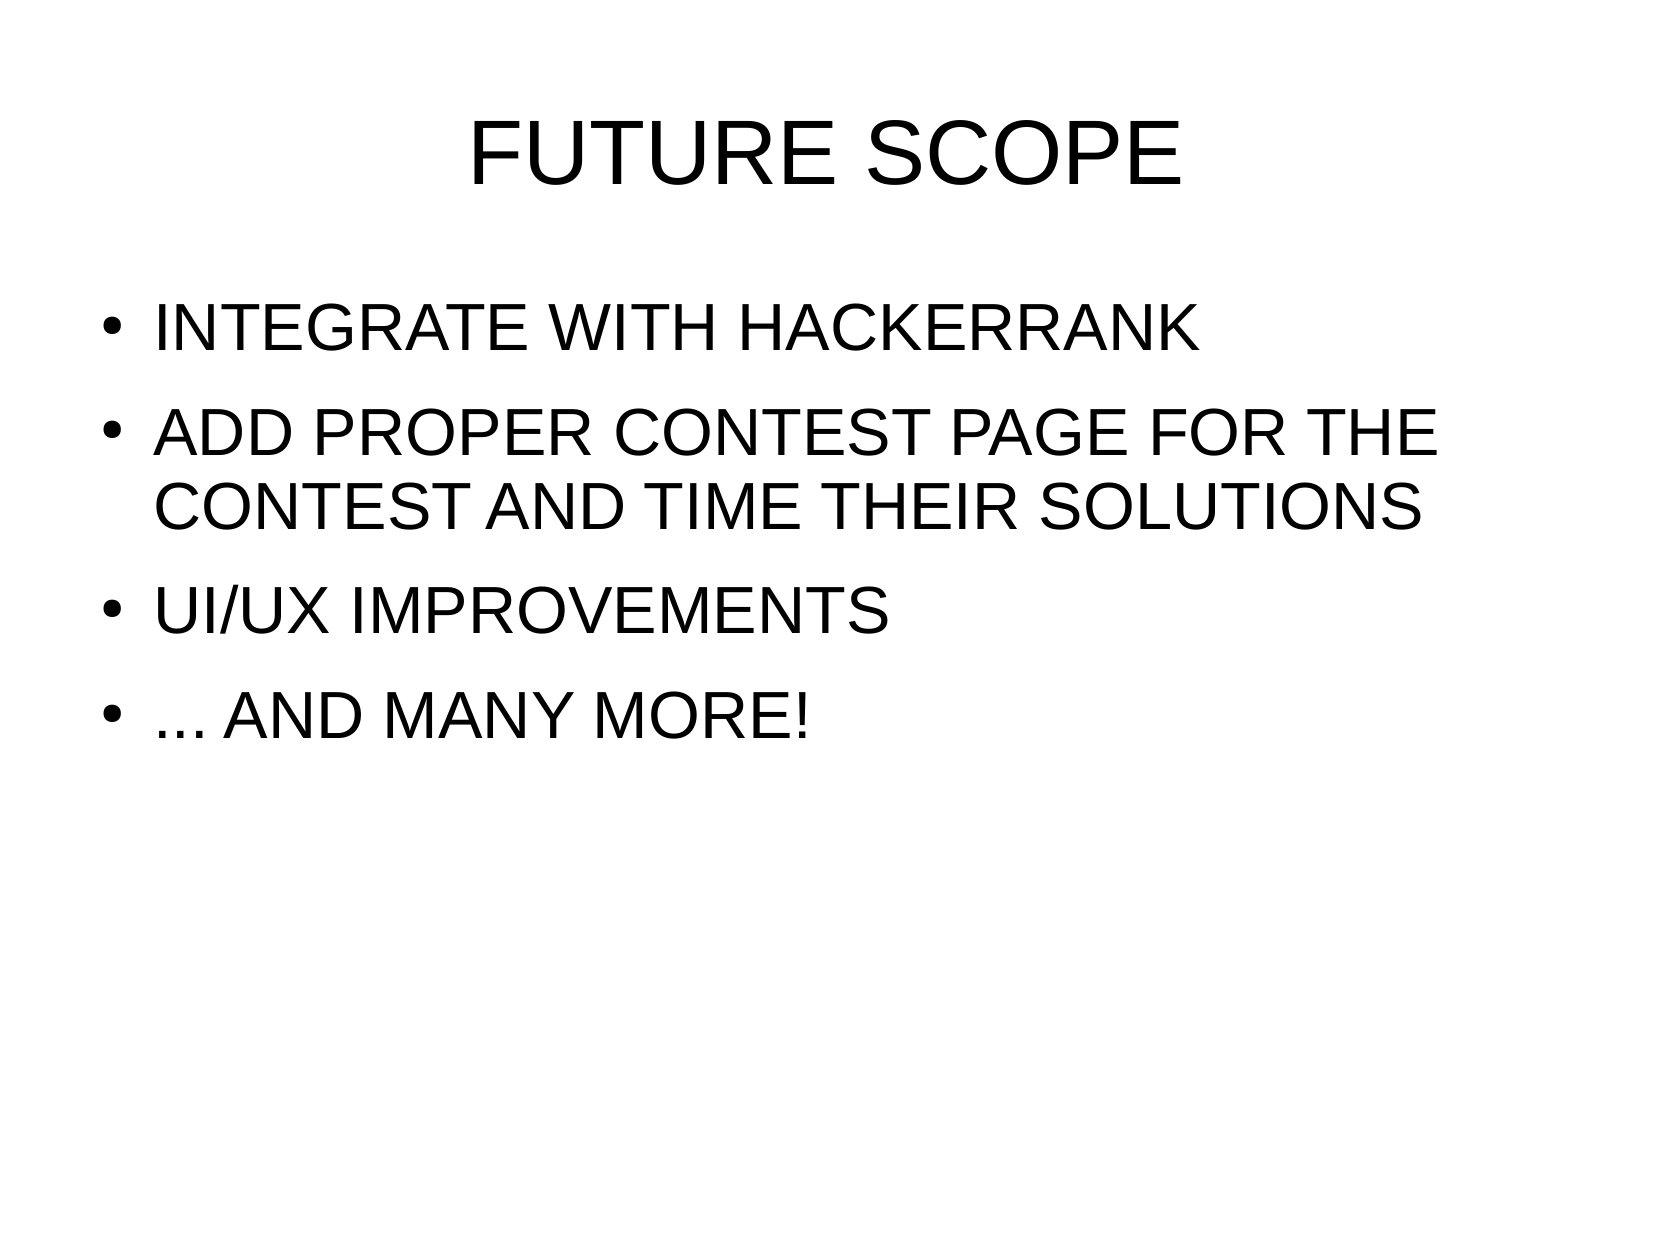

# FUTURE SCOPE
INTEGRATE WITH HACKERRANK
ADD PROPER CONTEST PAGE FOR THE CONTEST AND TIME THEIR SOLUTIONS
UI/UX IMPROVEMENTS
... AND MANY MORE!